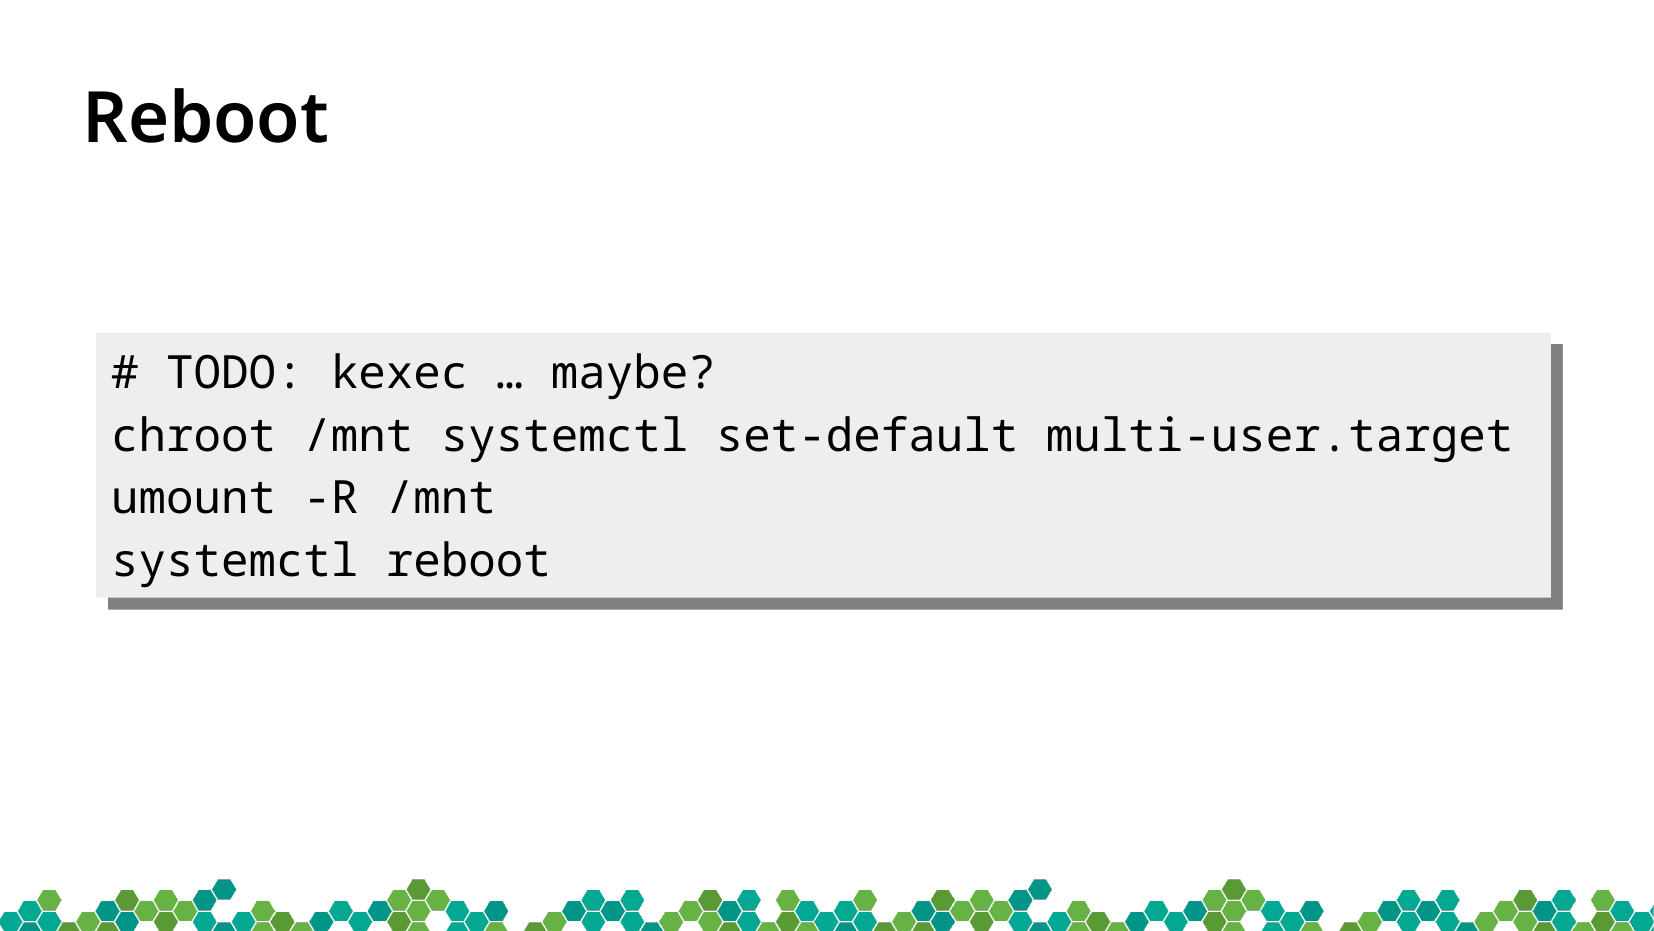

# Reboot
# TODO: kexec … maybe?
chroot /mnt systemctl set-default multi-user.target
umount -R /mnt
systemctl reboot